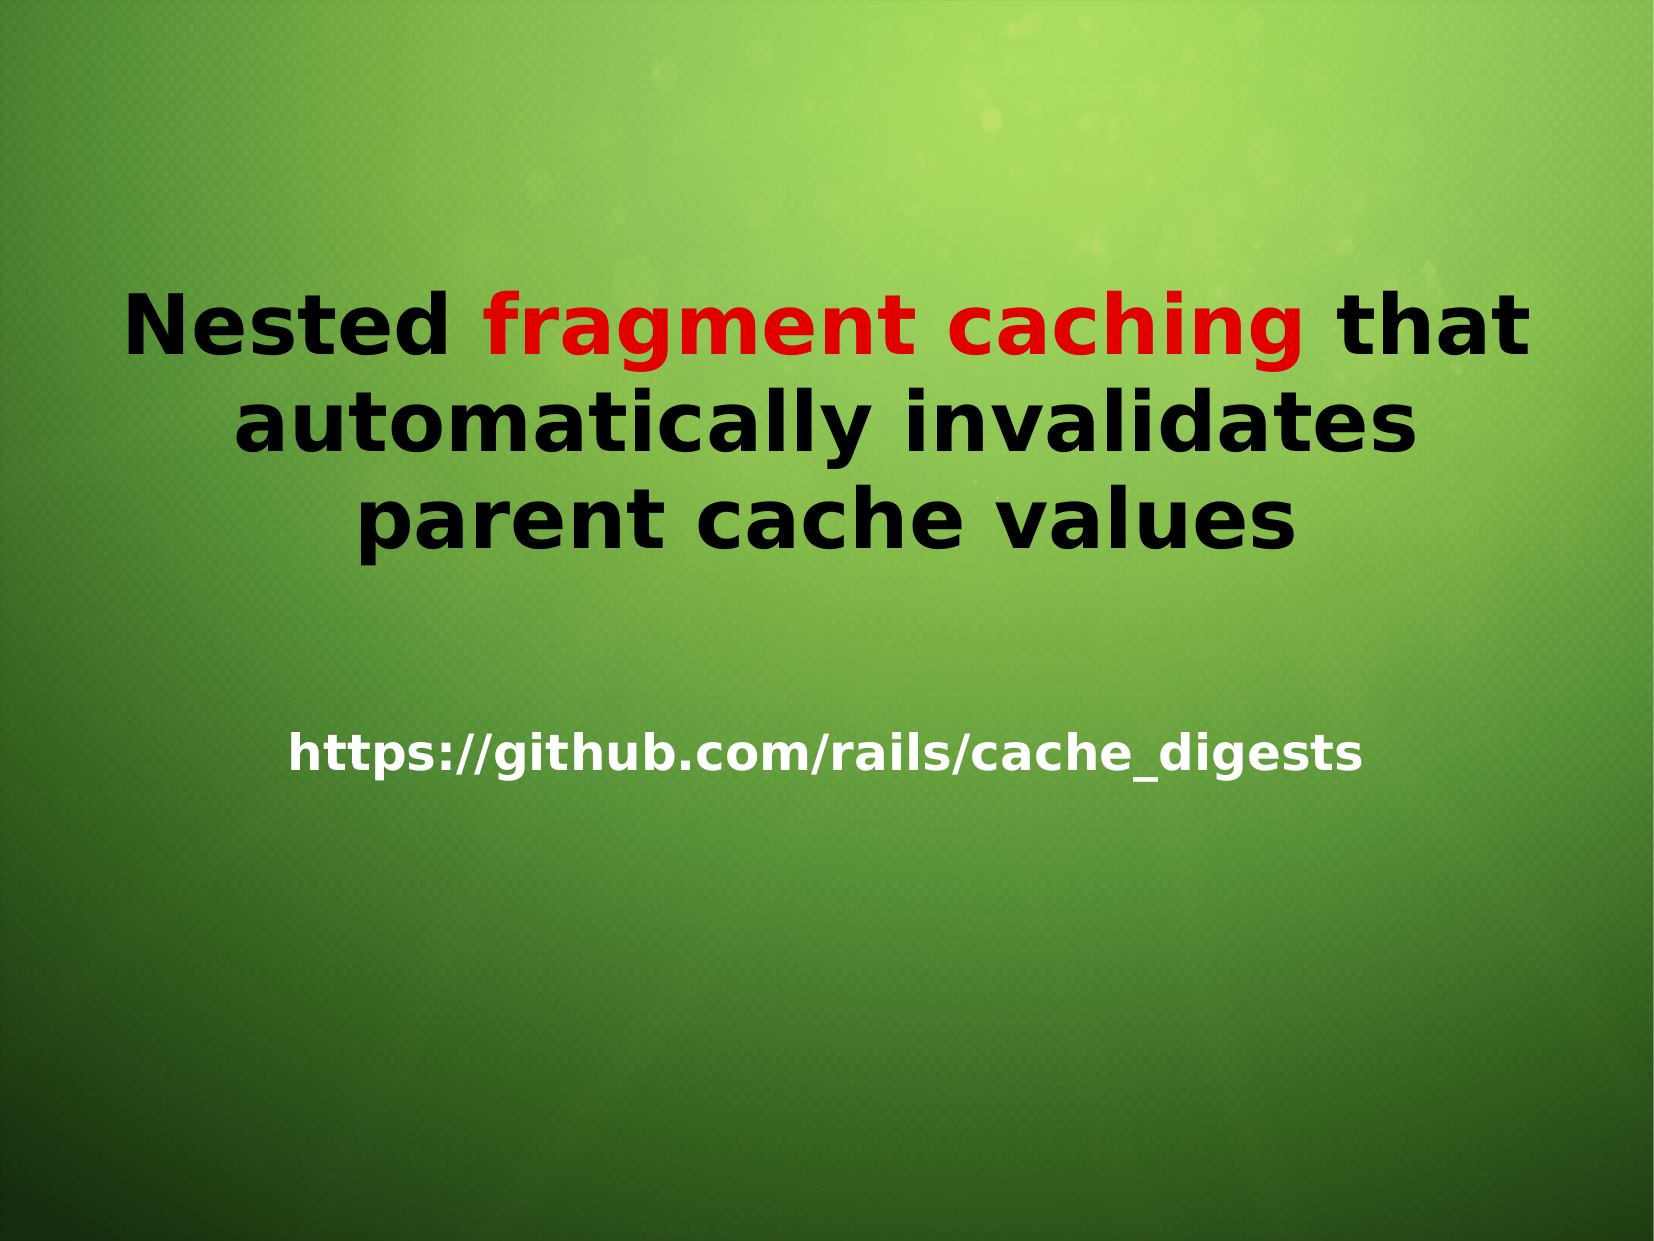

# Nested fragment caching that automatically invalidates parent cache values
https://github.com/rails/cache_digests